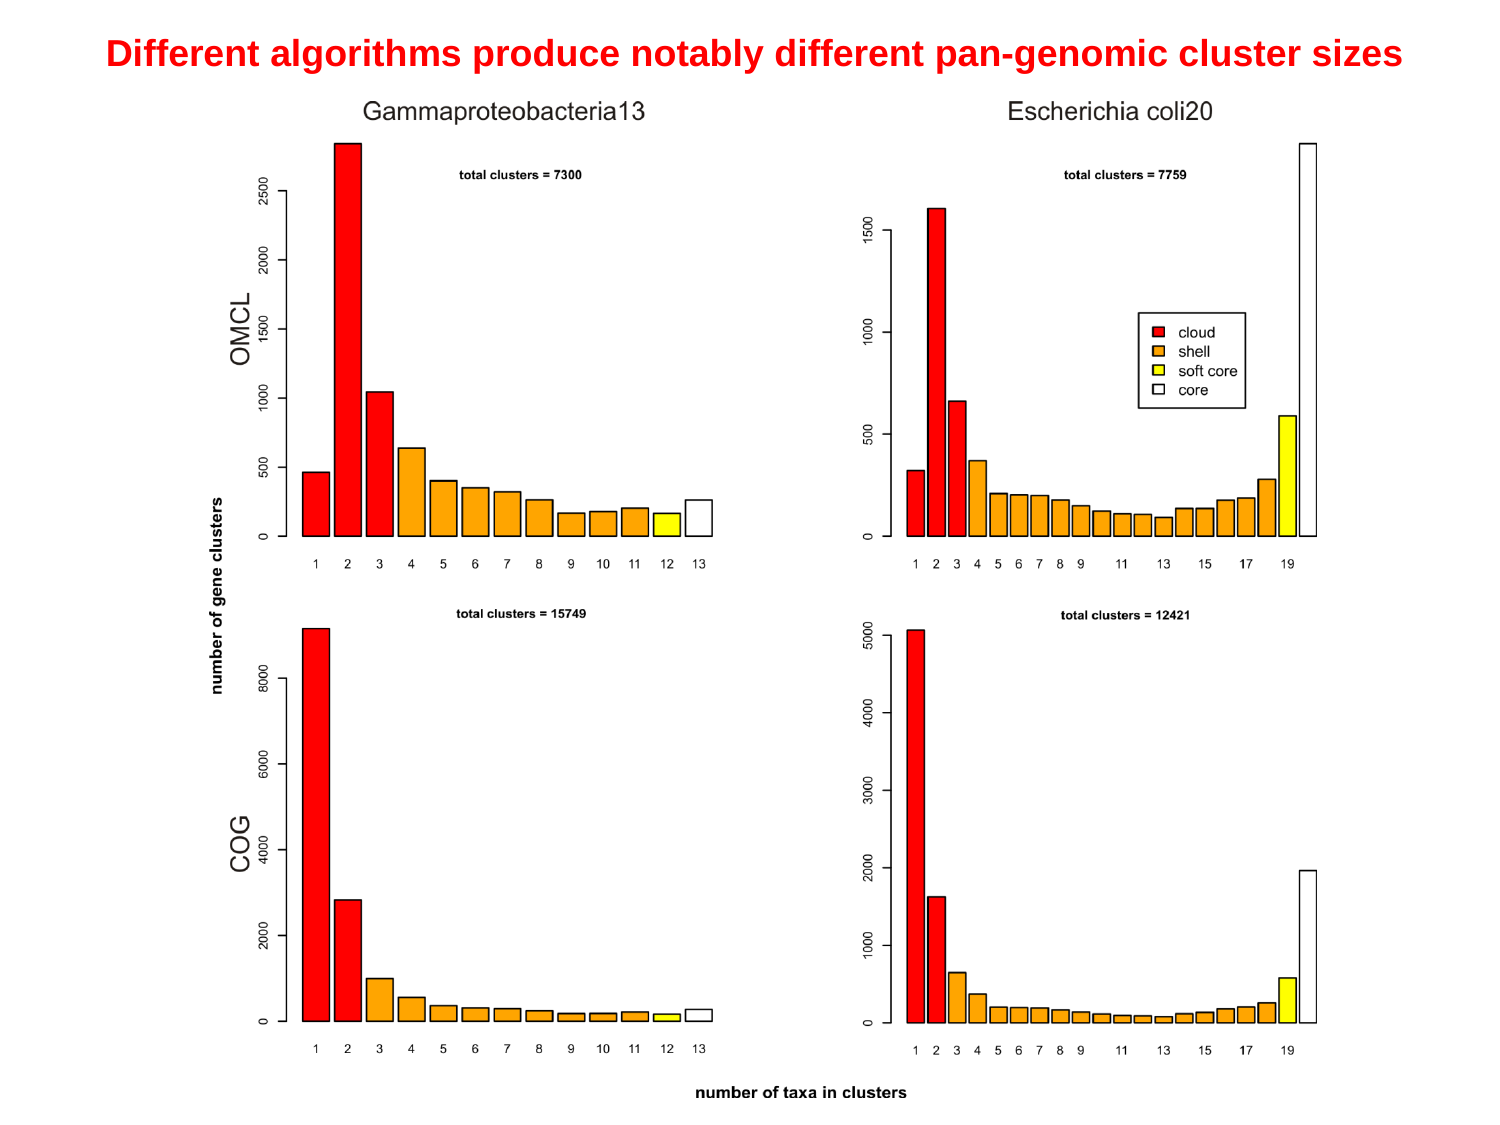

Different algorithms produce notably different pan-genomic cluster sizes